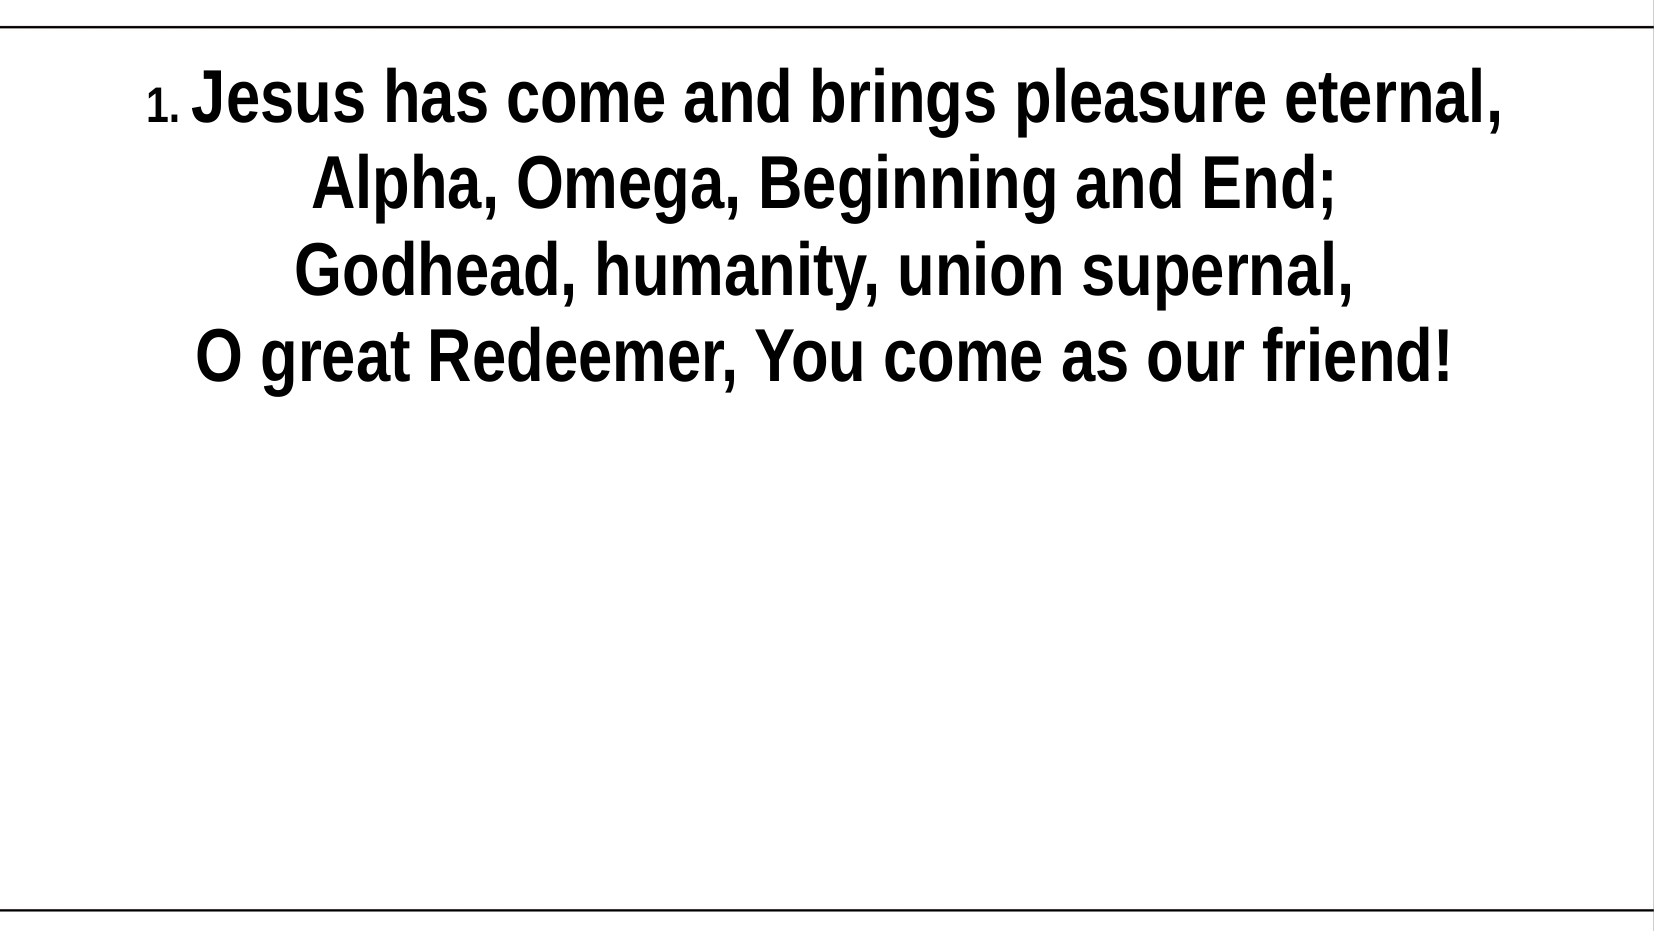

1. Jesus has come and brings pleasure eternal,
Alpha, Omega, Beginning and End;
Godhead, humanity, union supernal,
O great Redeemer, You come as our friend!